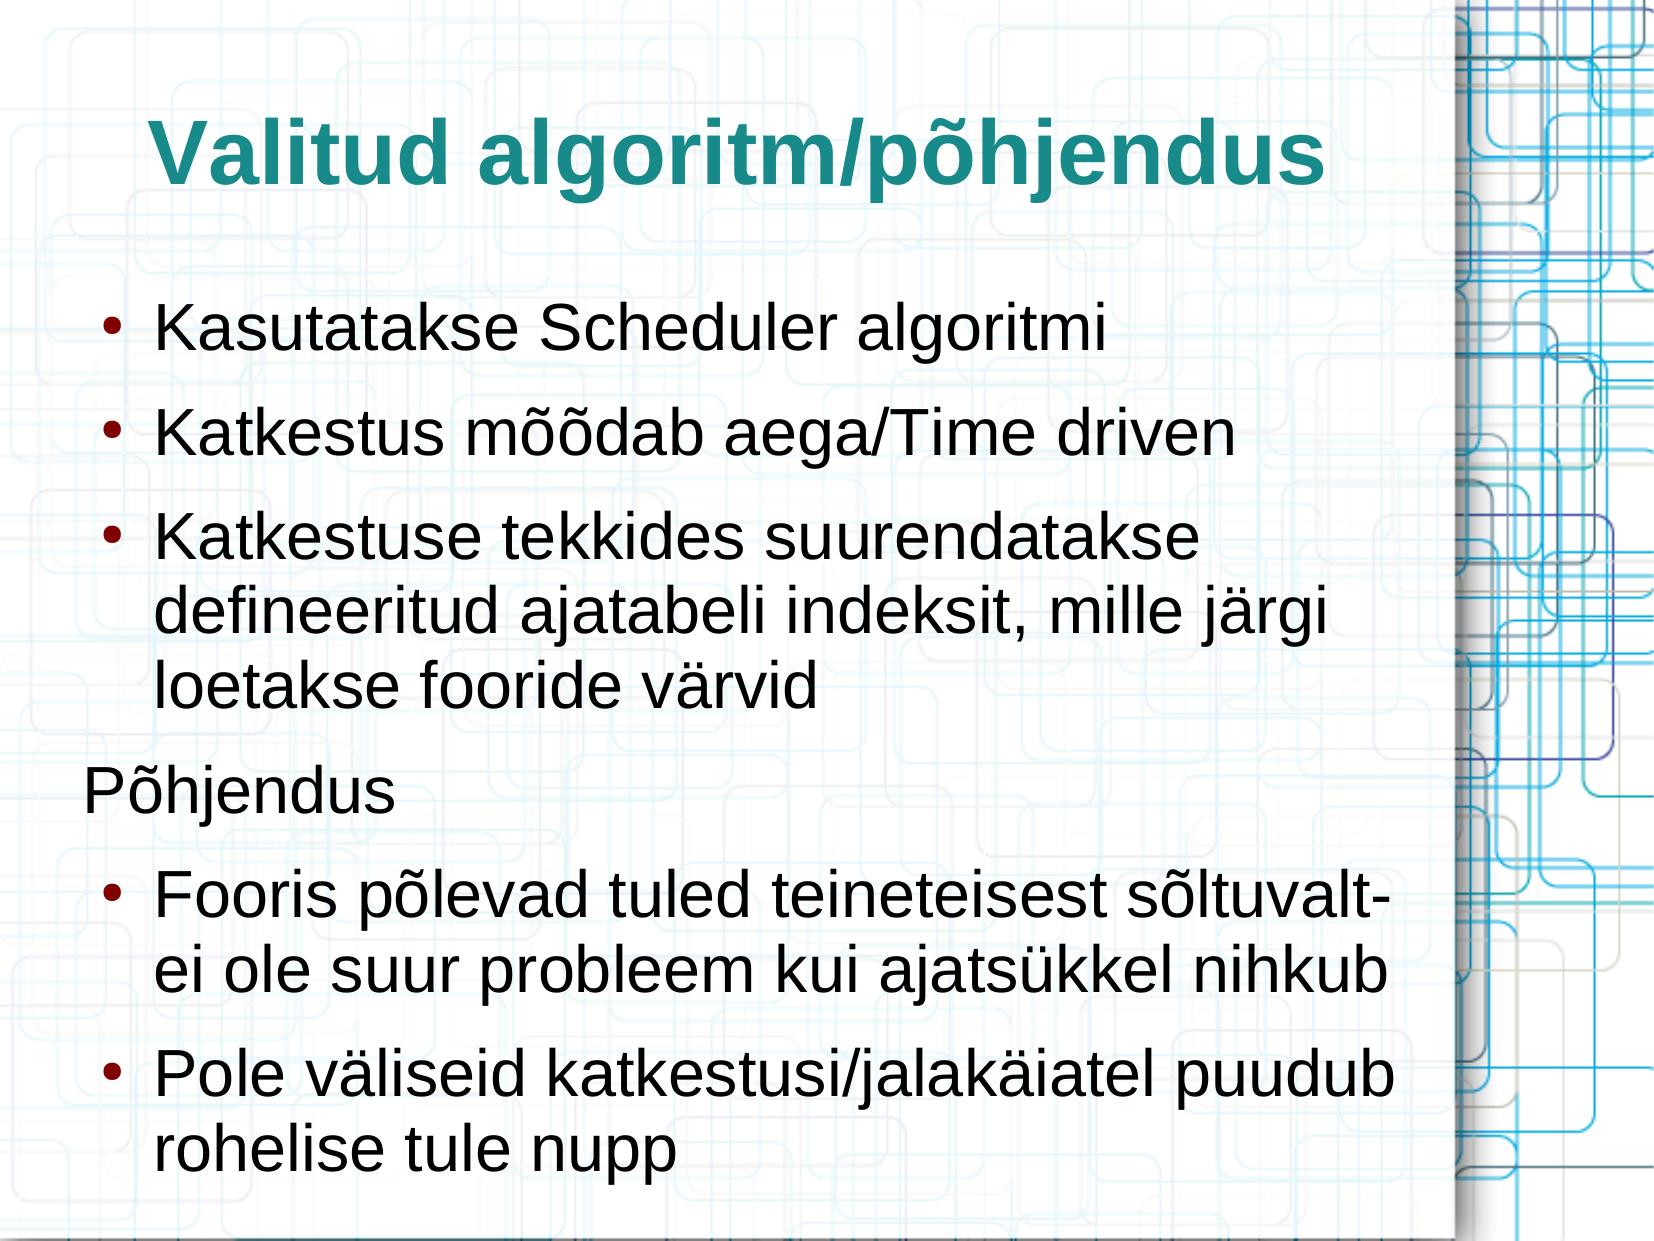

# Valitud algoritm/põhjendus
Kasutatakse Scheduler algoritmi
Katkestus mõõdab aega/Time driven
Katkestuse tekkides suurendatakse defineeritud ajatabeli indeksit, mille järgi loetakse fooride värvid
Põhjendus
Fooris põlevad tuled teineteisest sõltuvalt- ei ole suur probleem kui ajatsükkel nihkub
Pole väliseid katkestusi/jalakäiatel puudub rohelise tule nupp